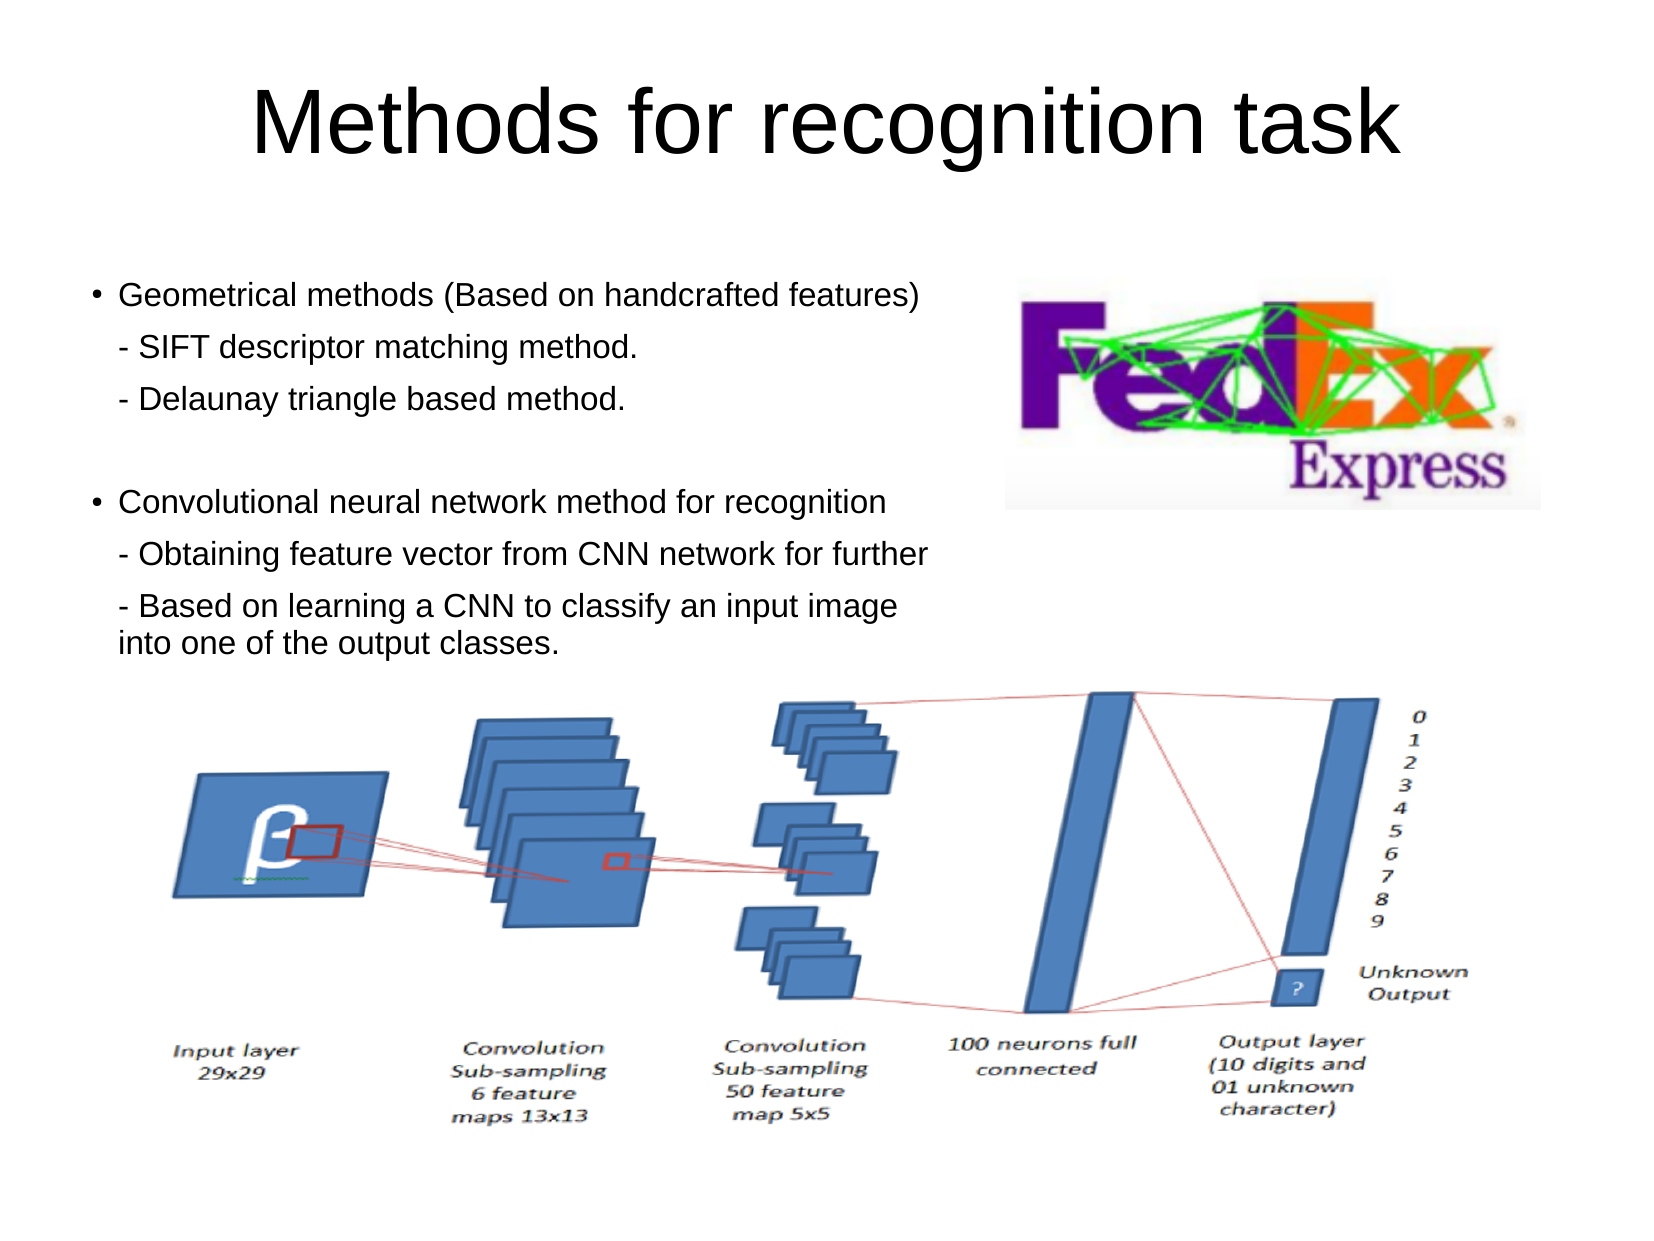

# Methods for recognition task
Geometrical methods (Based on handcrafted features)
- SIFT descriptor matching method.
- Delaunay triangle based method.
Convolutional neural network method for recognition
- Obtaining feature vector from CNN network for further
- Based on learning a CNN to classify an input image into one of the output classes.